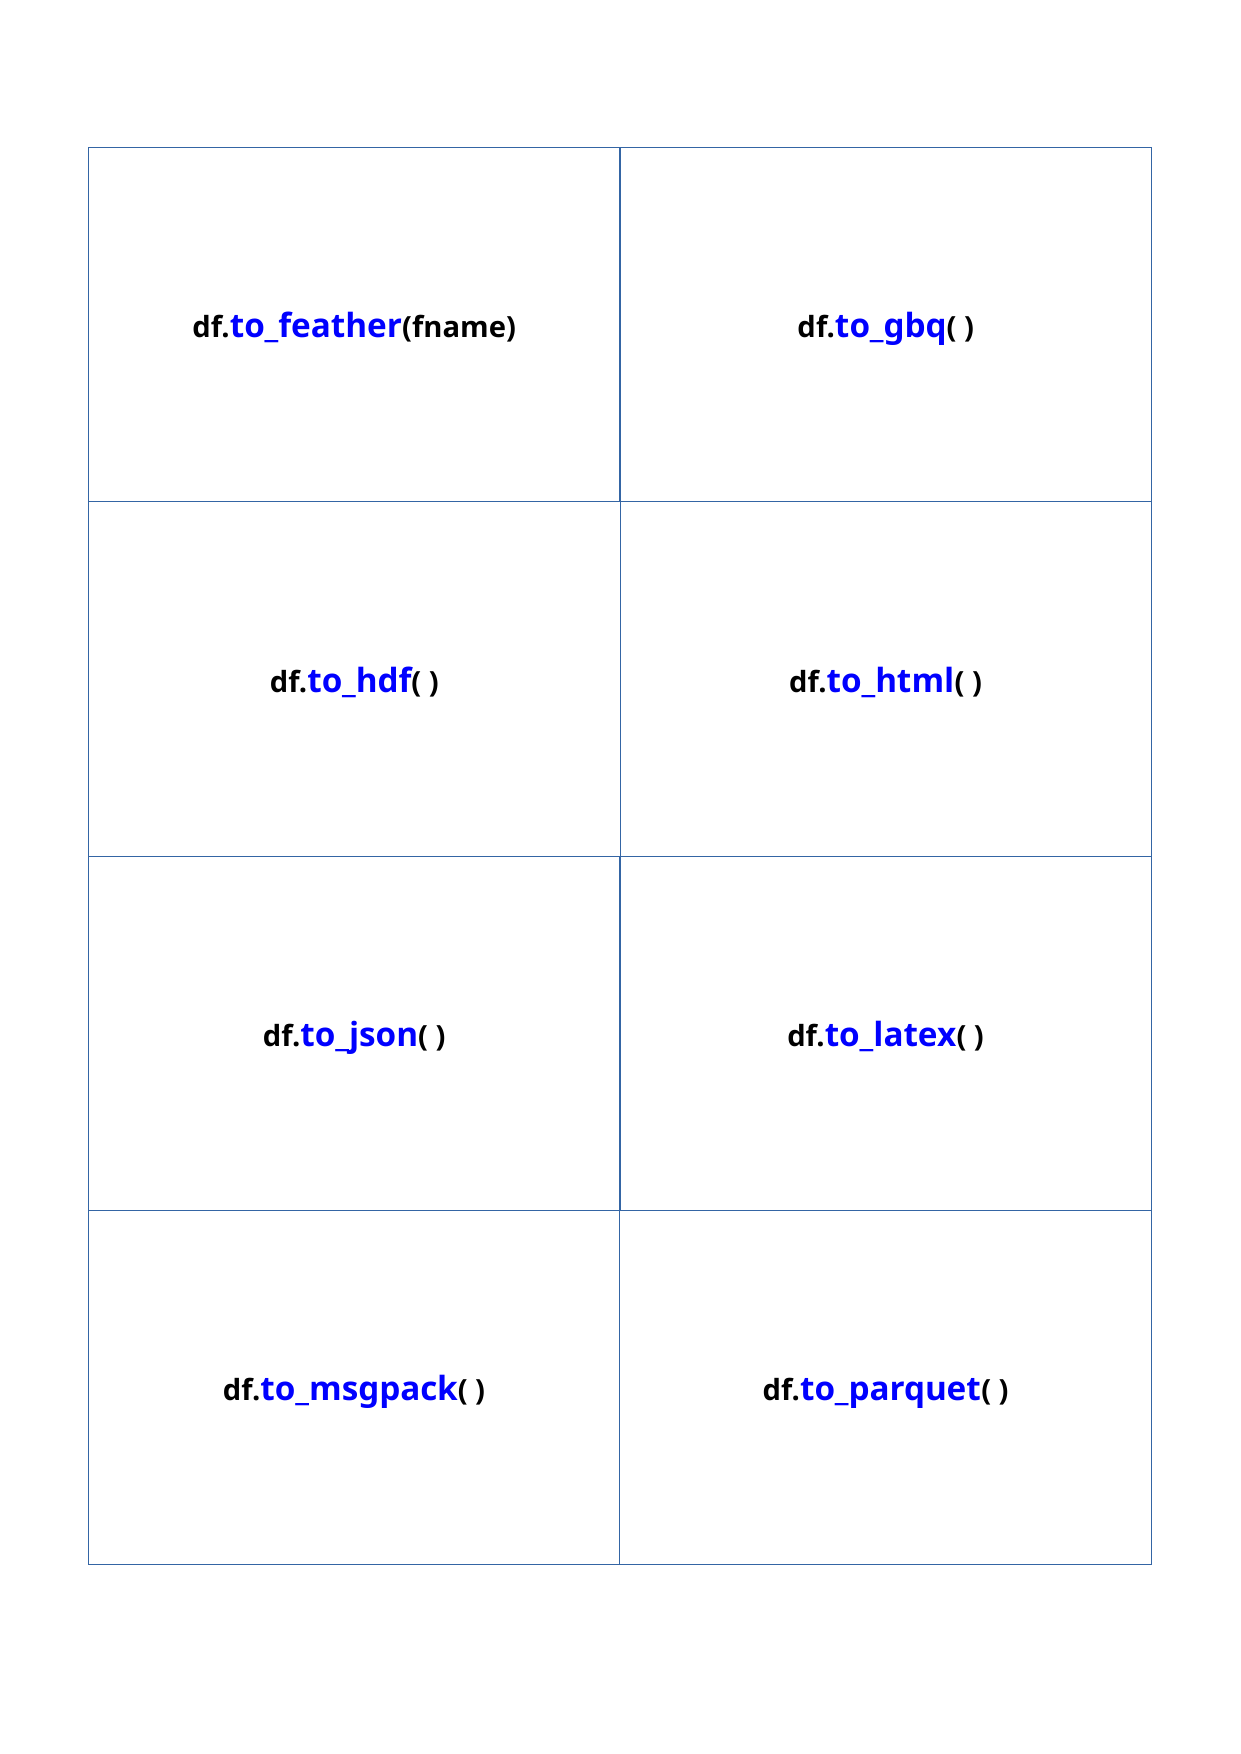

df.to_feather(fname)
df.to_gbq( )
df.to_hdf( )
df.to_html( )
df.to_json( )
df.to_latex( )
df.to_msgpack( )
df.to_parquet( )